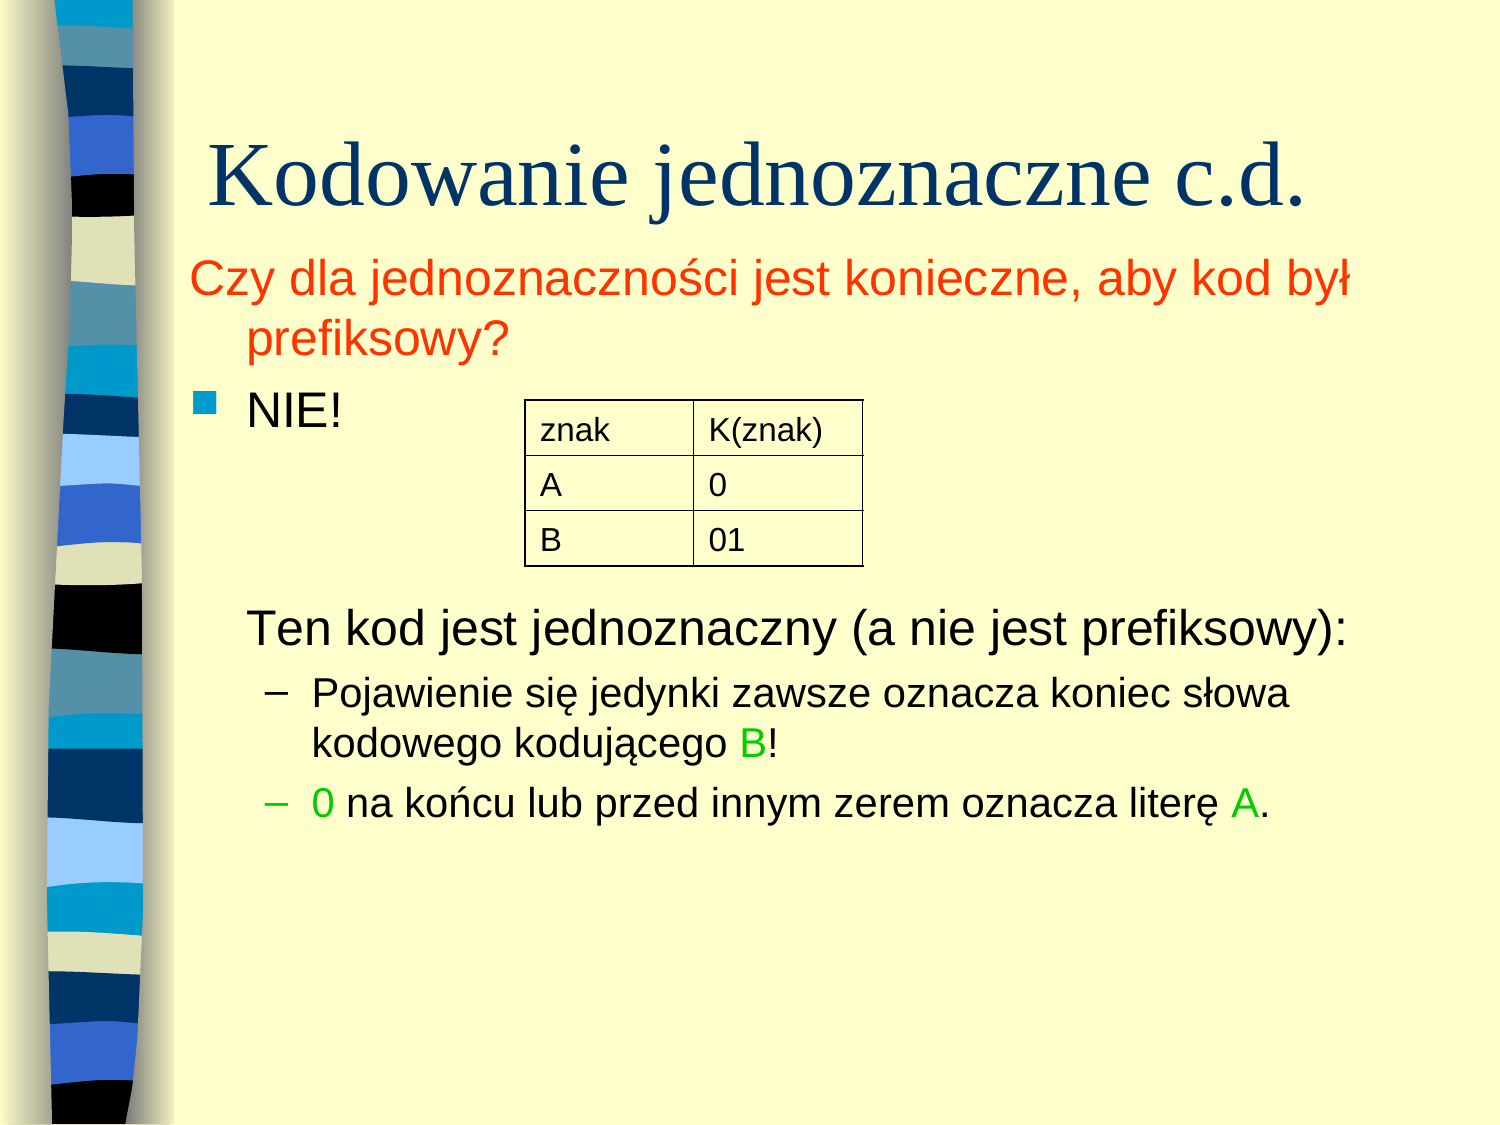

# Kodowanie jednoznaczne c.d.
Czy dla jednoznaczności jest konieczne, aby kod był prefiksowy?
NIE!
	Ten kod jest jednoznaczny (a nie jest prefiksowy):
Pojawienie się jedynki zawsze oznacza koniec słowa kodowego kodującego B!
0 na końcu lub przed innym zerem oznacza literę A.
| znak | K(znak) |
| --- | --- |
| A | 0 |
| B | 01 |